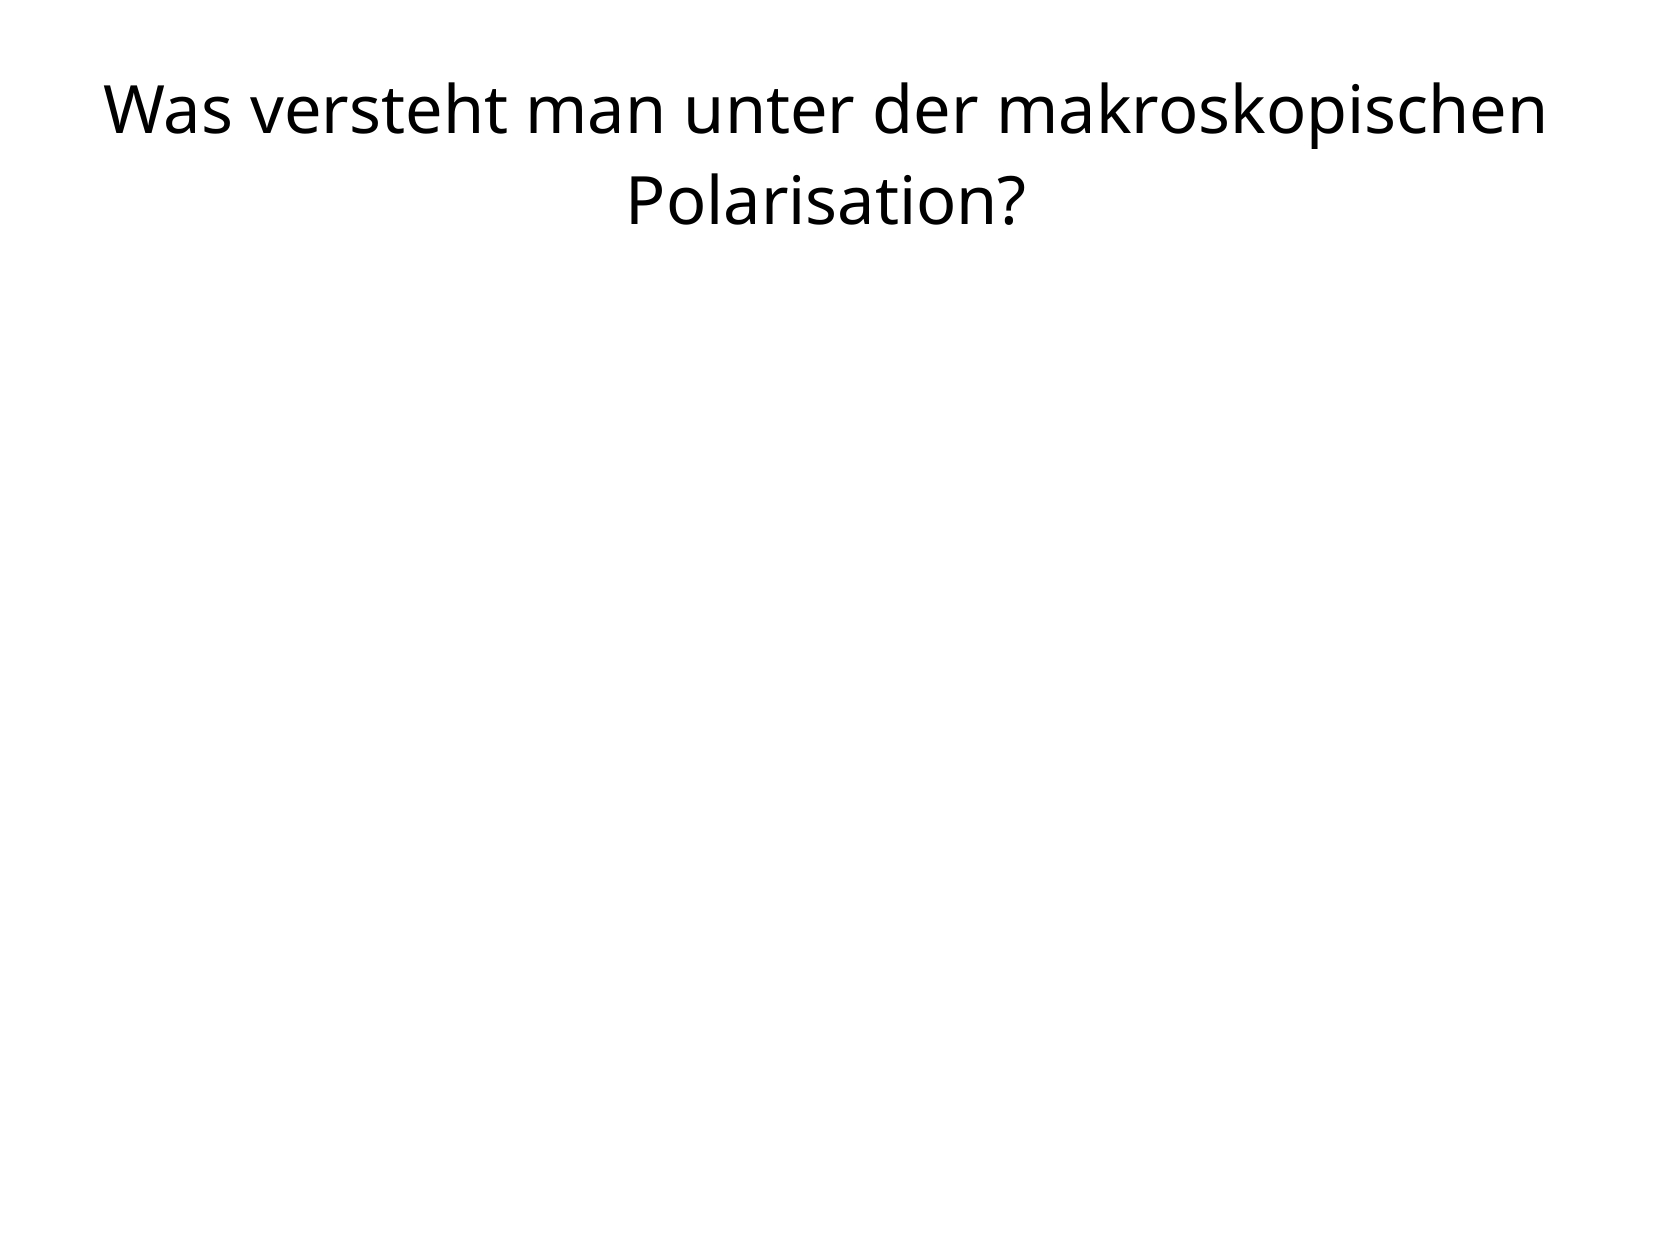

# Was versteht man unter der makroskopischen Polarisation?